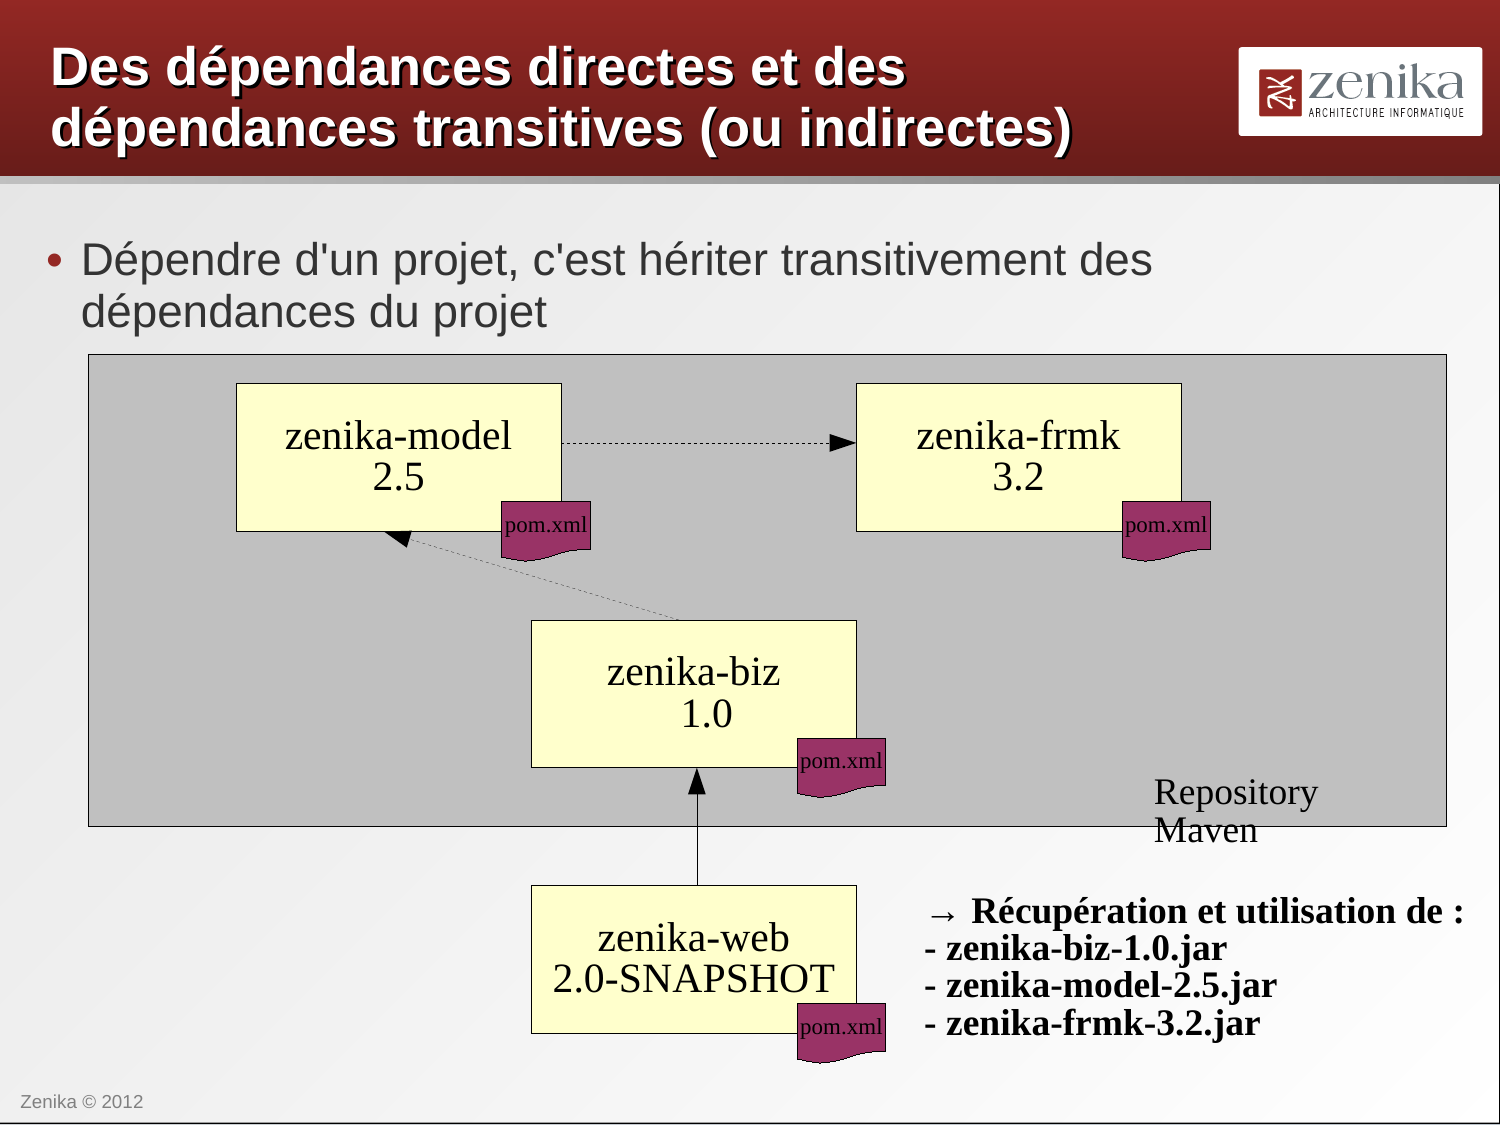

# Des dépendances directes et des dépendances transitives (ou indirectes)
Dépendre d'un projet, c'est hériter transitivement des dépendances du projet
zenika-model
2.5
zenika-frmk
3.2
pom.xml
pom.xml
zenika-biz
	1.0
pom.xml
Repository Maven
zenika-web
zenika-web
2.0-SNAPSHOT
→ Récupération et utilisation de :
- zenika-biz-1.0.jar
- zenika-model-2.5.jar
- zenika-frmk-3.2.jar
pom.xml